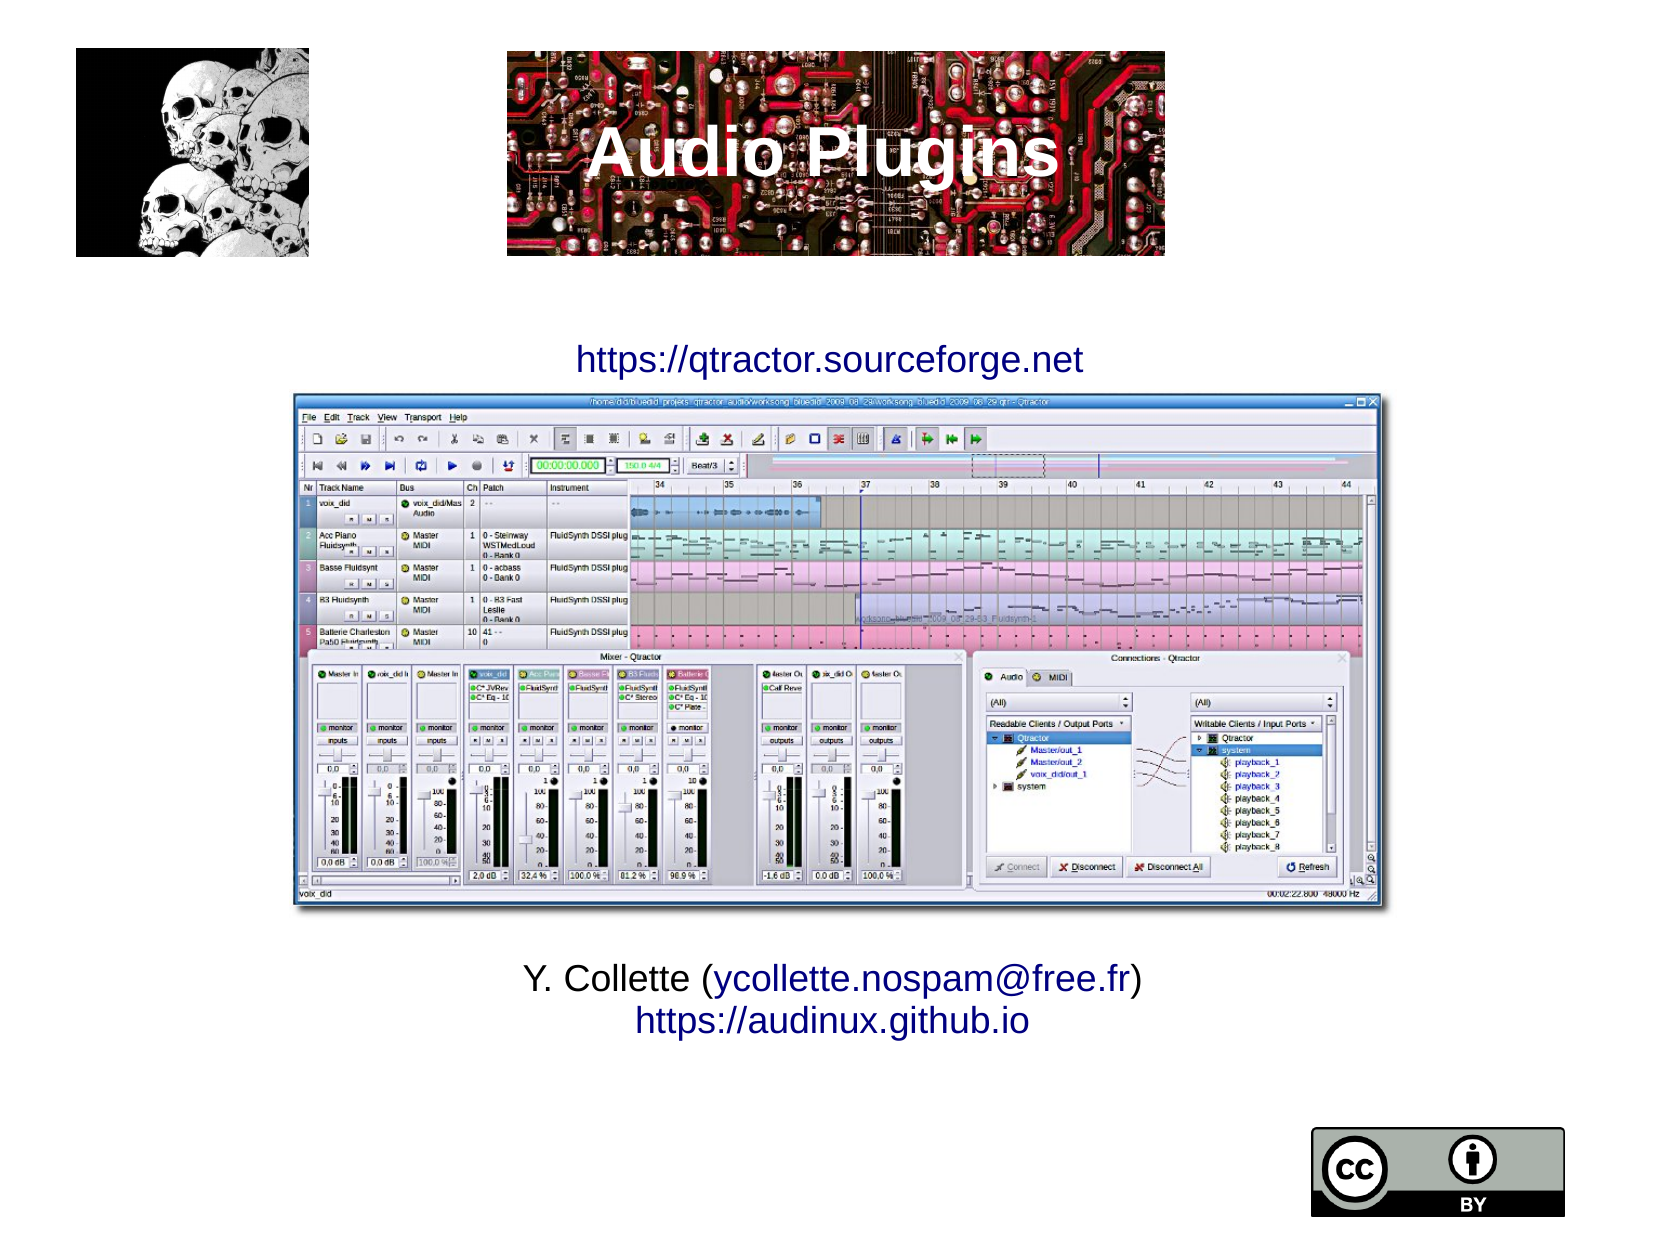

Audio Plugins
 https://qtractor.sourceforge.net
Y. Collette (ycollette.nospam@free.fr)
https://audinux.github.io